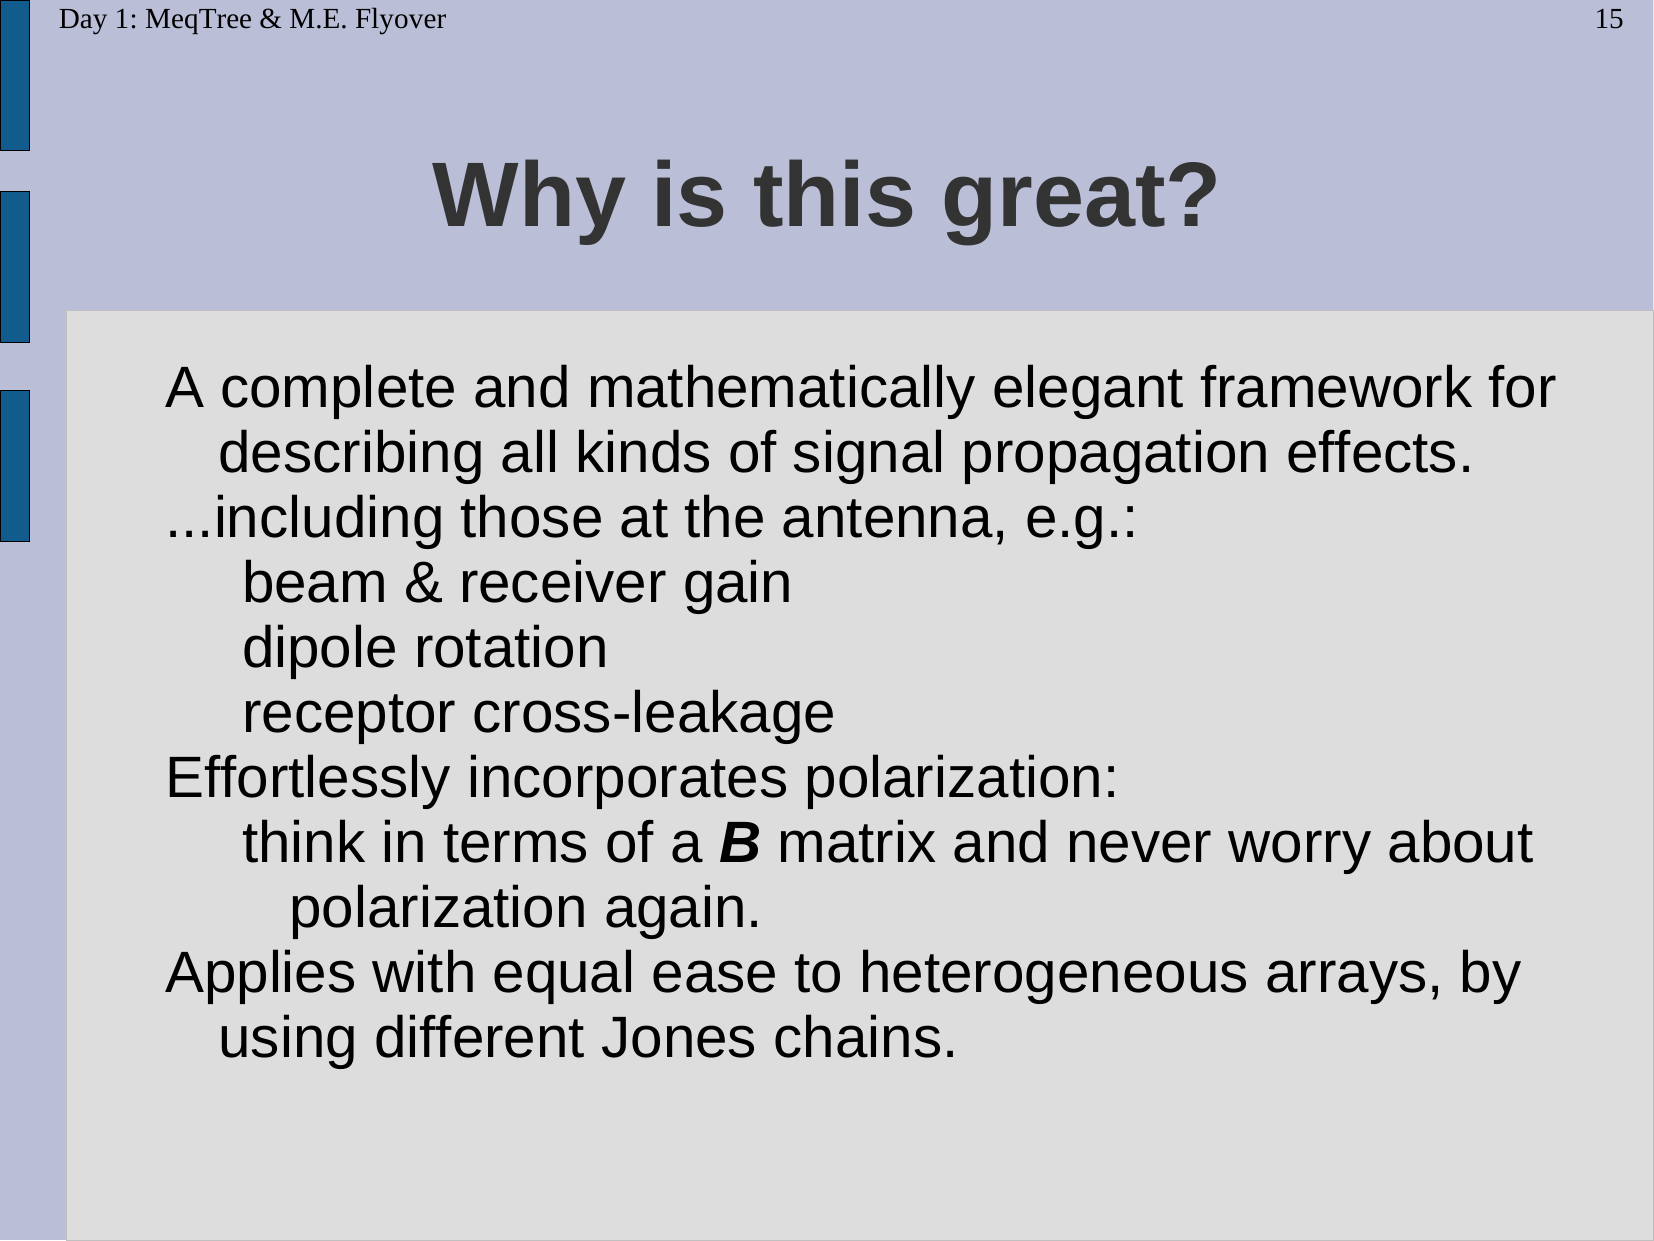

Day 1: MeqTree & M.E. Flyover
15
# Why is this great?
A complete and mathematically elegant framework for describing all kinds of signal propagation effects.
...including those at the antenna, e.g.:
beam & receiver gain
dipole rotation
receptor cross-leakage
Effortlessly incorporates polarization:
think in terms of a B matrix and never worry about polarization again.
Applies with equal ease to heterogeneous arrays, by using different Jones chains.